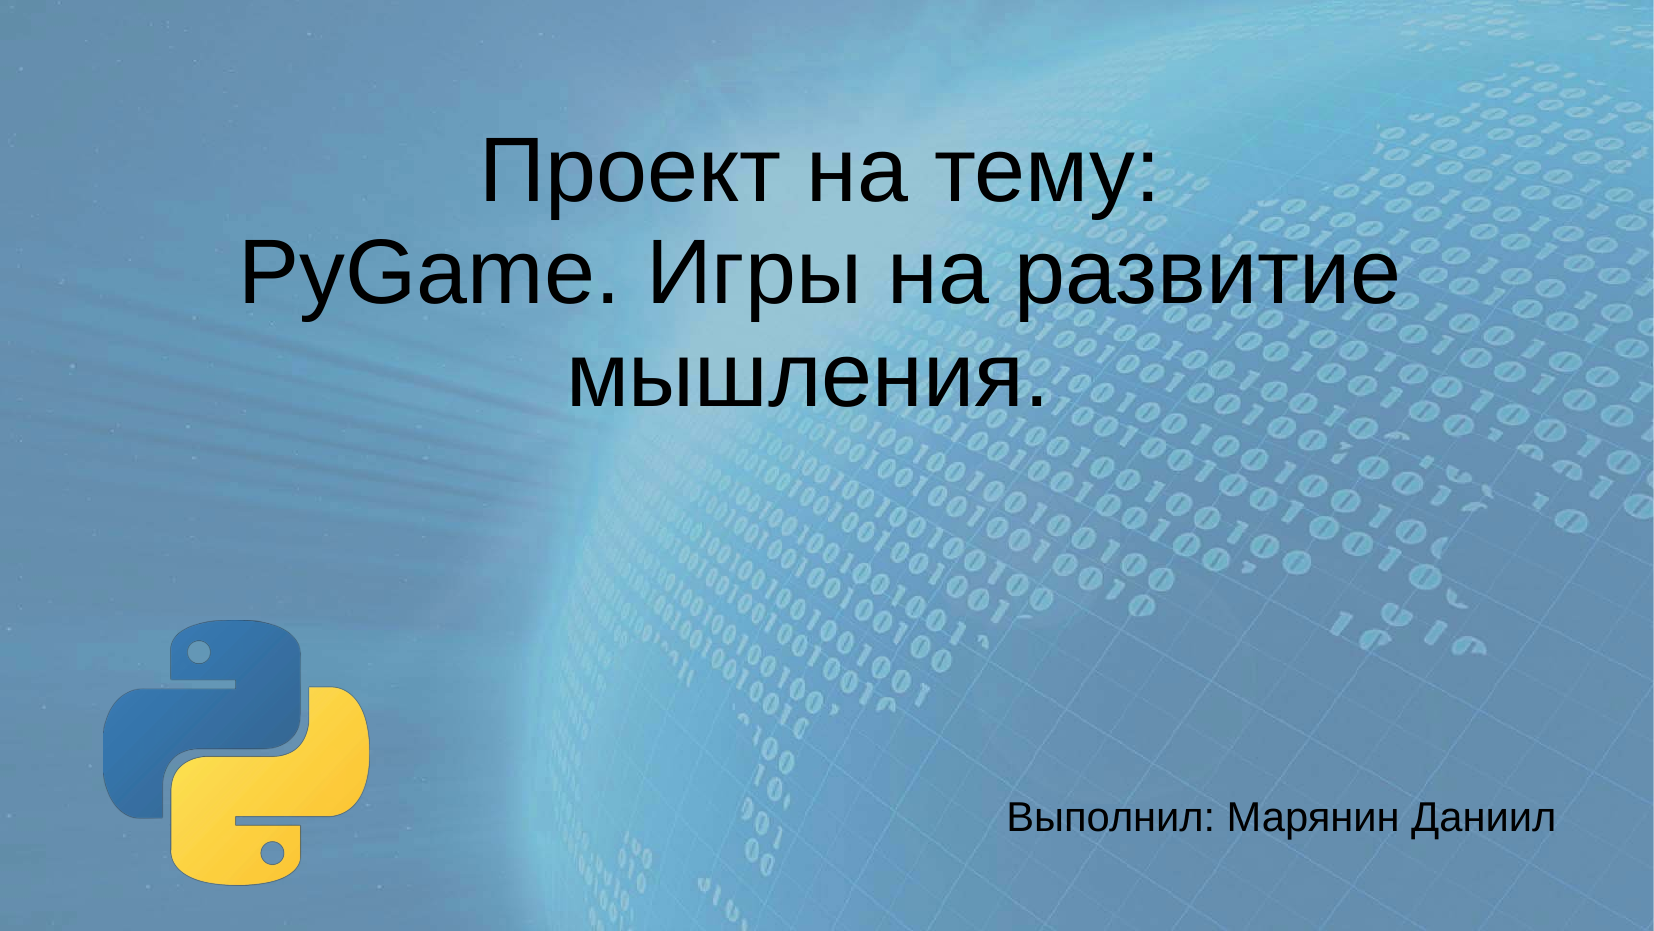

# Проект на тему: PyGame. Игры на развитие мышления.
Выполнил: Марянин Даниил